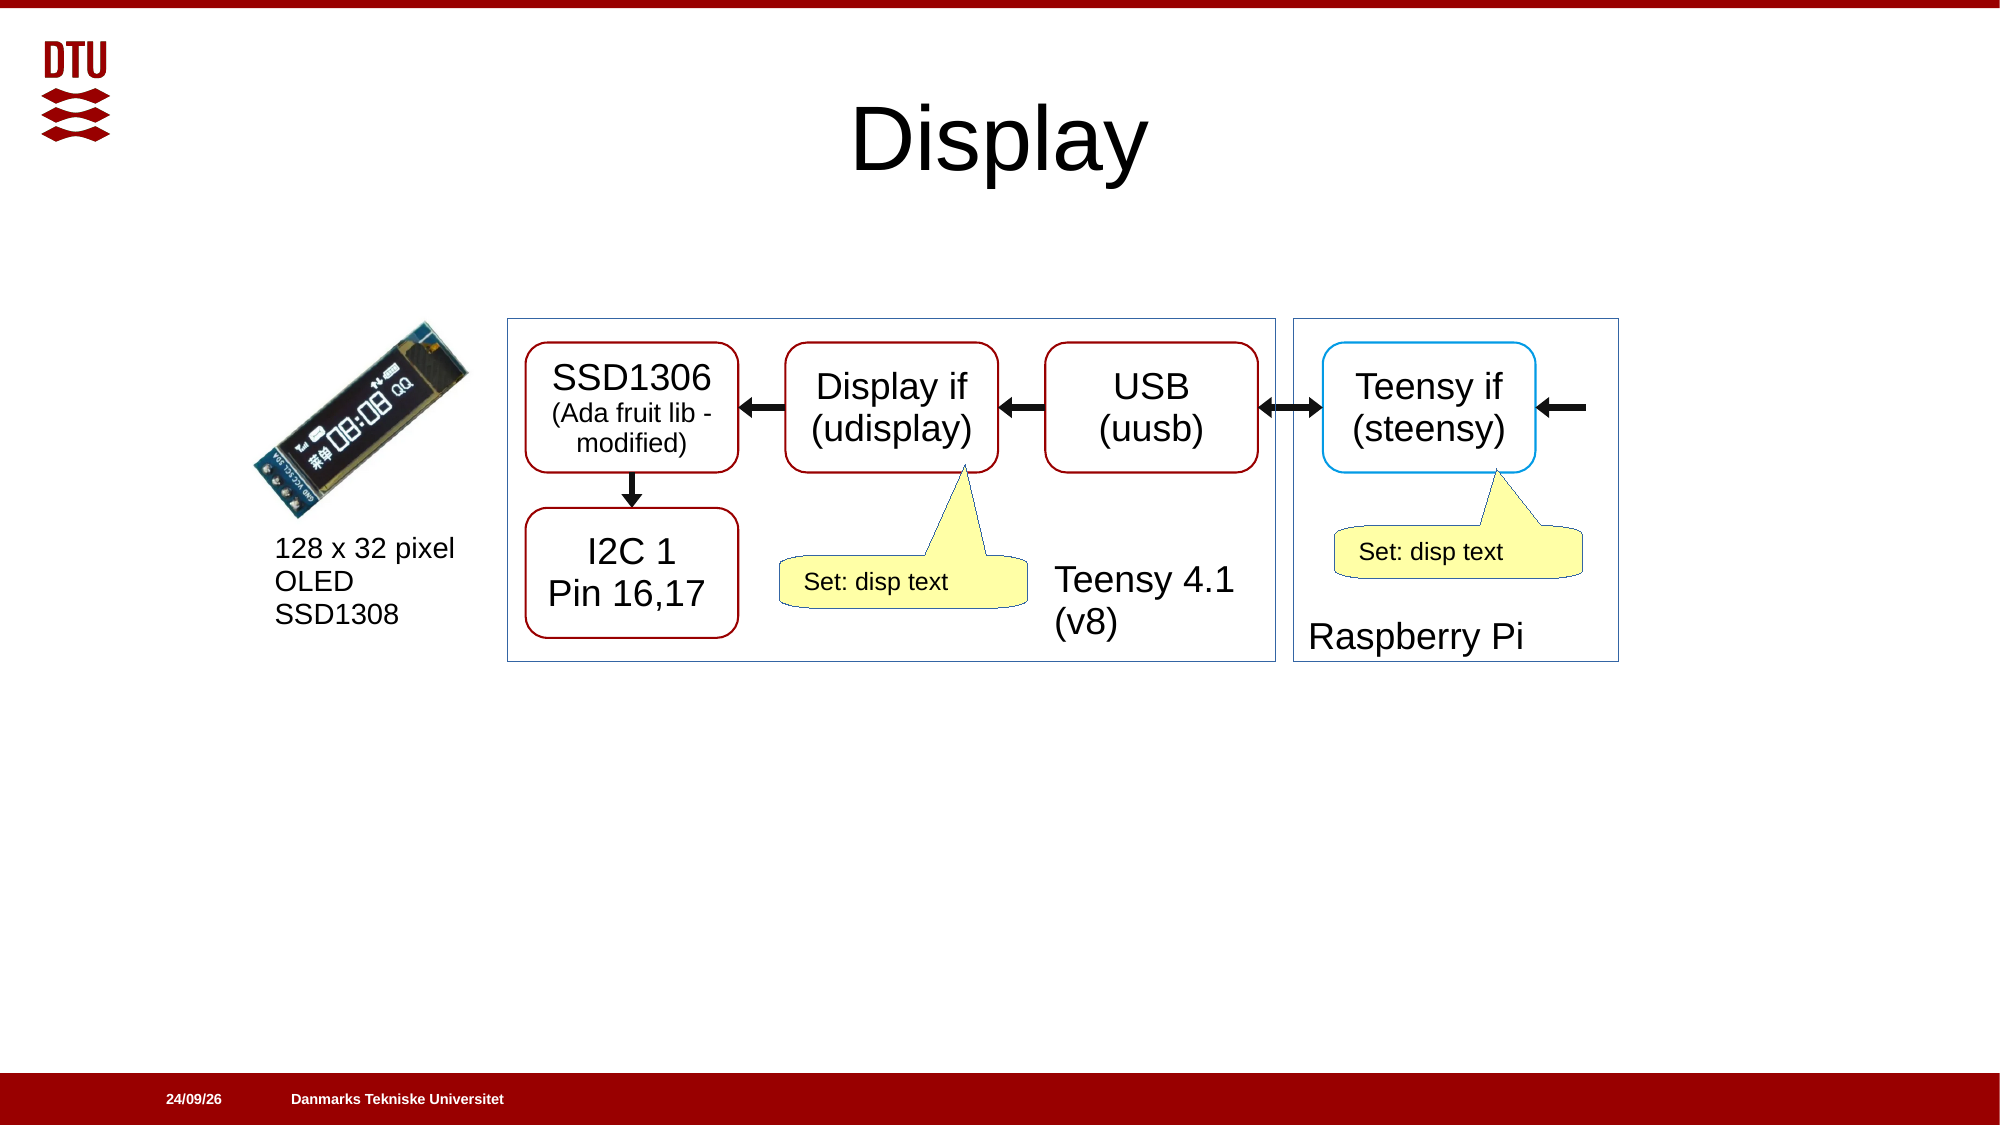

# Display
SSD1306
(Ada fruit lib -
modified)
Display if
(udisplay)
USB
(uusb)
Teensy if
(steensy)
I2C 1
Pin 16,17
128 x 32 pixel
OLED
SSD1308
Set: disp text
Teensy 4.1
(v8)
Set: disp text
Raspberry Pi